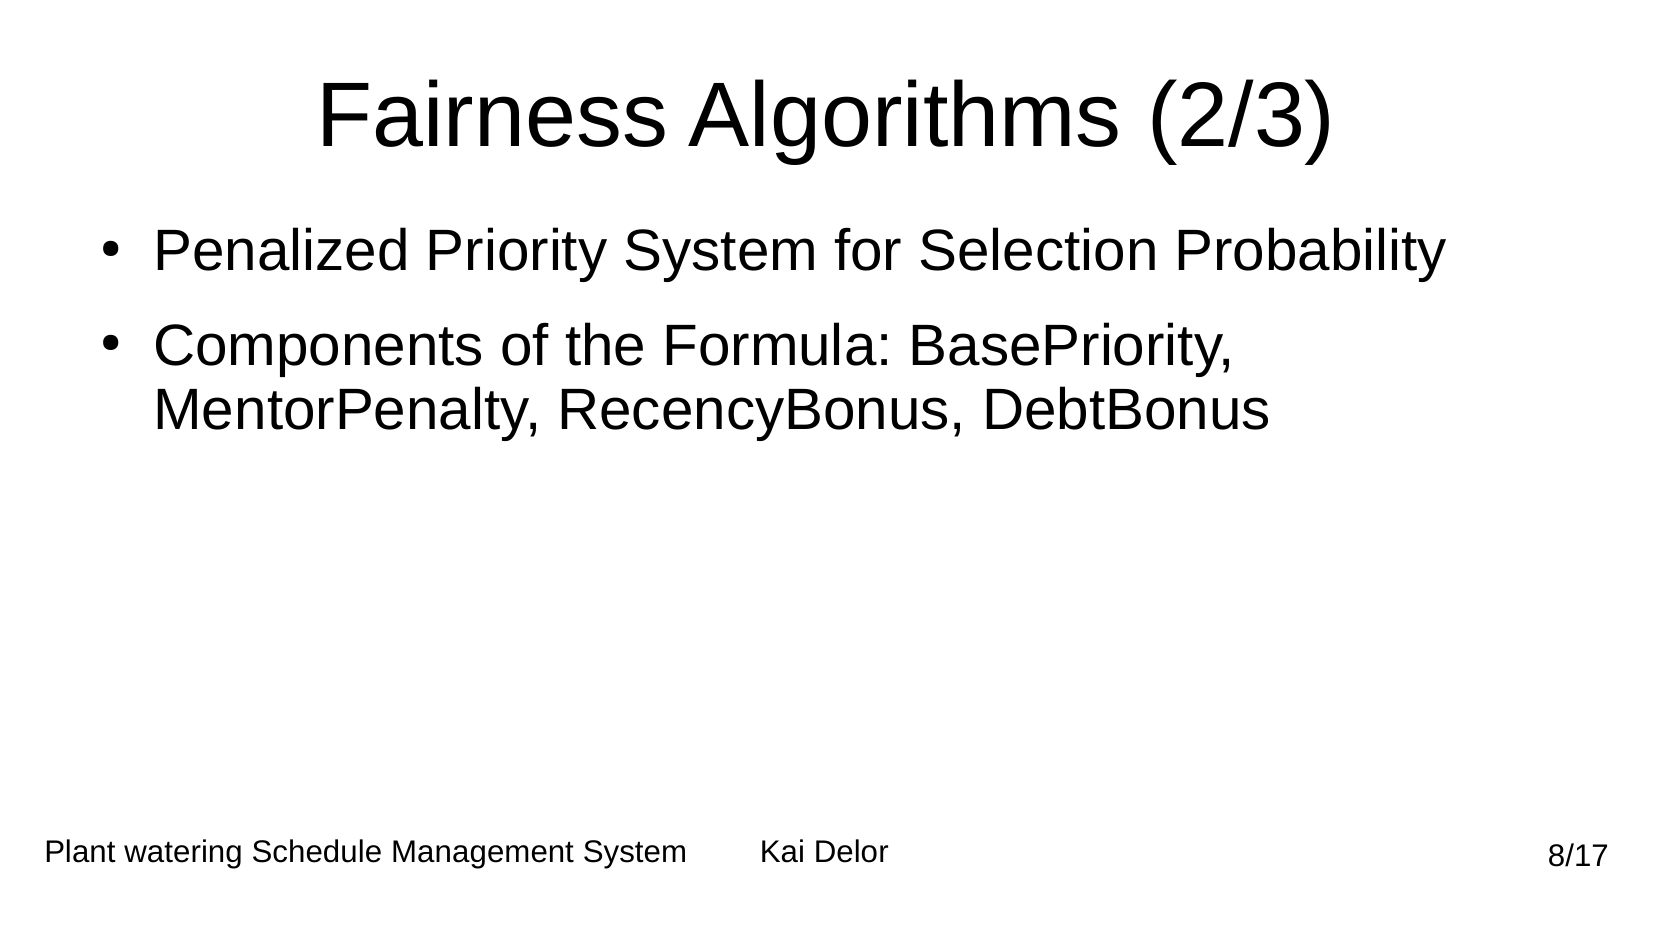

# Fairness Algorithms (2/3)
Penalized Priority System for Selection Probability
Components of the Formula: BasePriority, MentorPenalty, RecencyBonus, DebtBonus
Kai Delor
Plant watering Schedule Management System